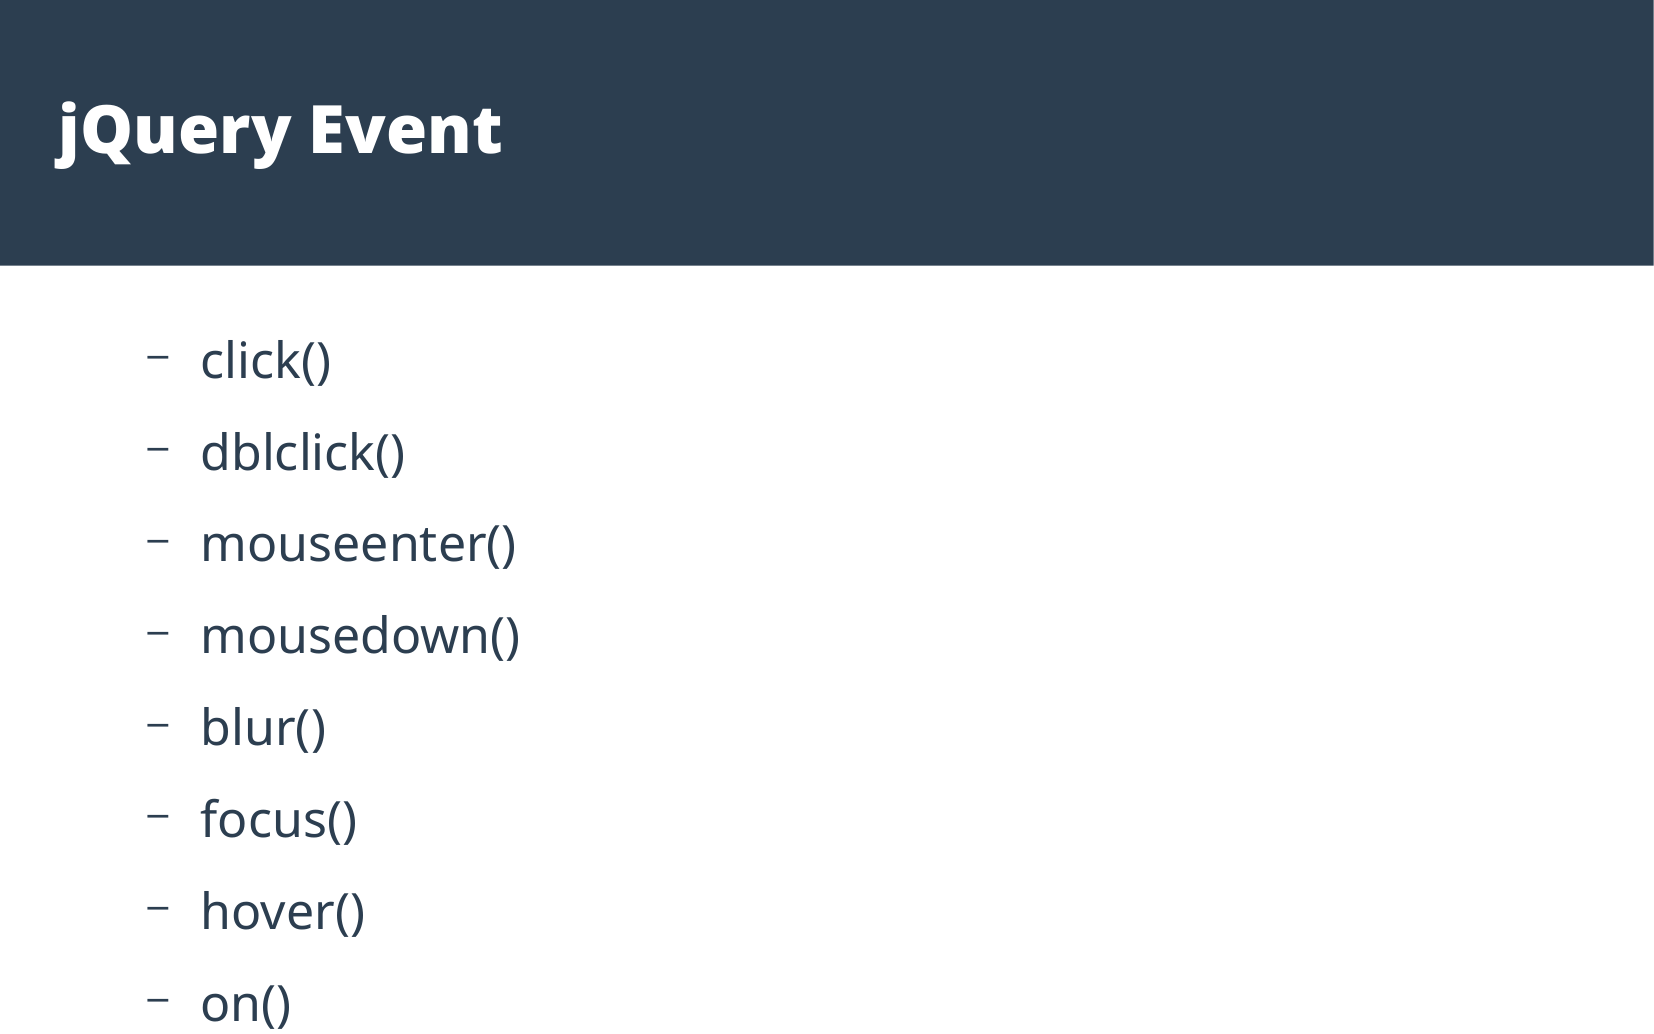

# jQuery Event
click()
dblclick()
mouseenter()
mousedown()
blur()
focus()
hover()
on()